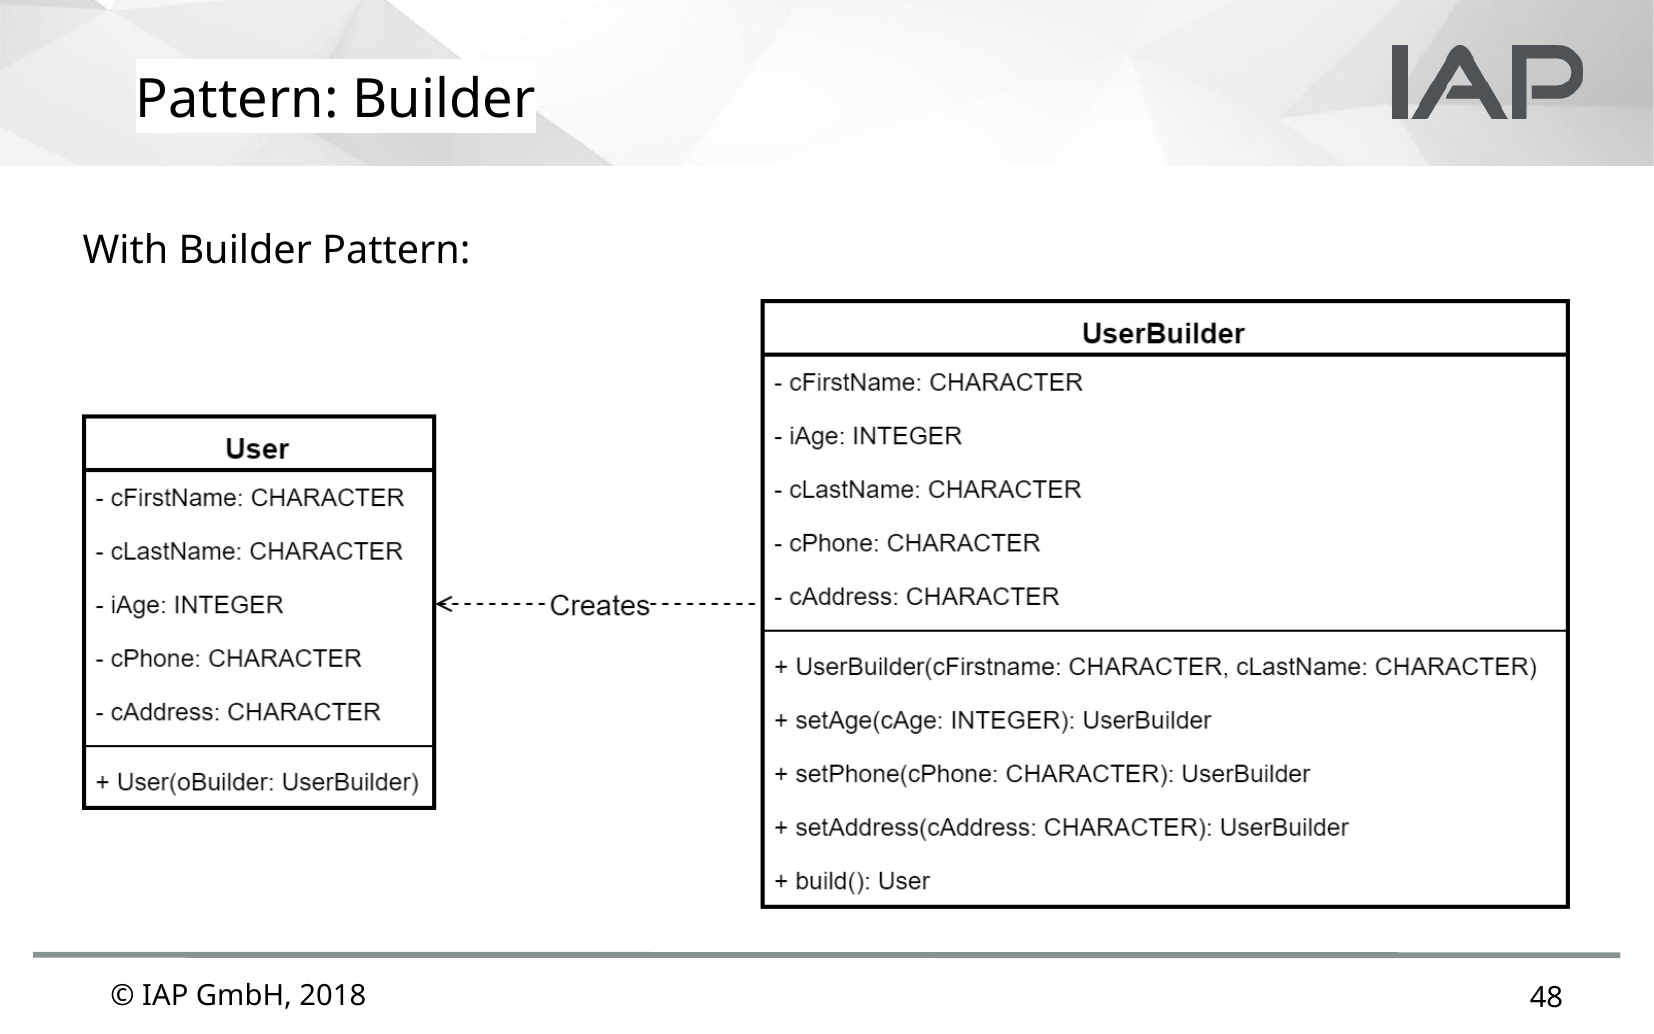

# Pattern: Builder
With Builder Pattern:
© IAP GmbH, 2018
48